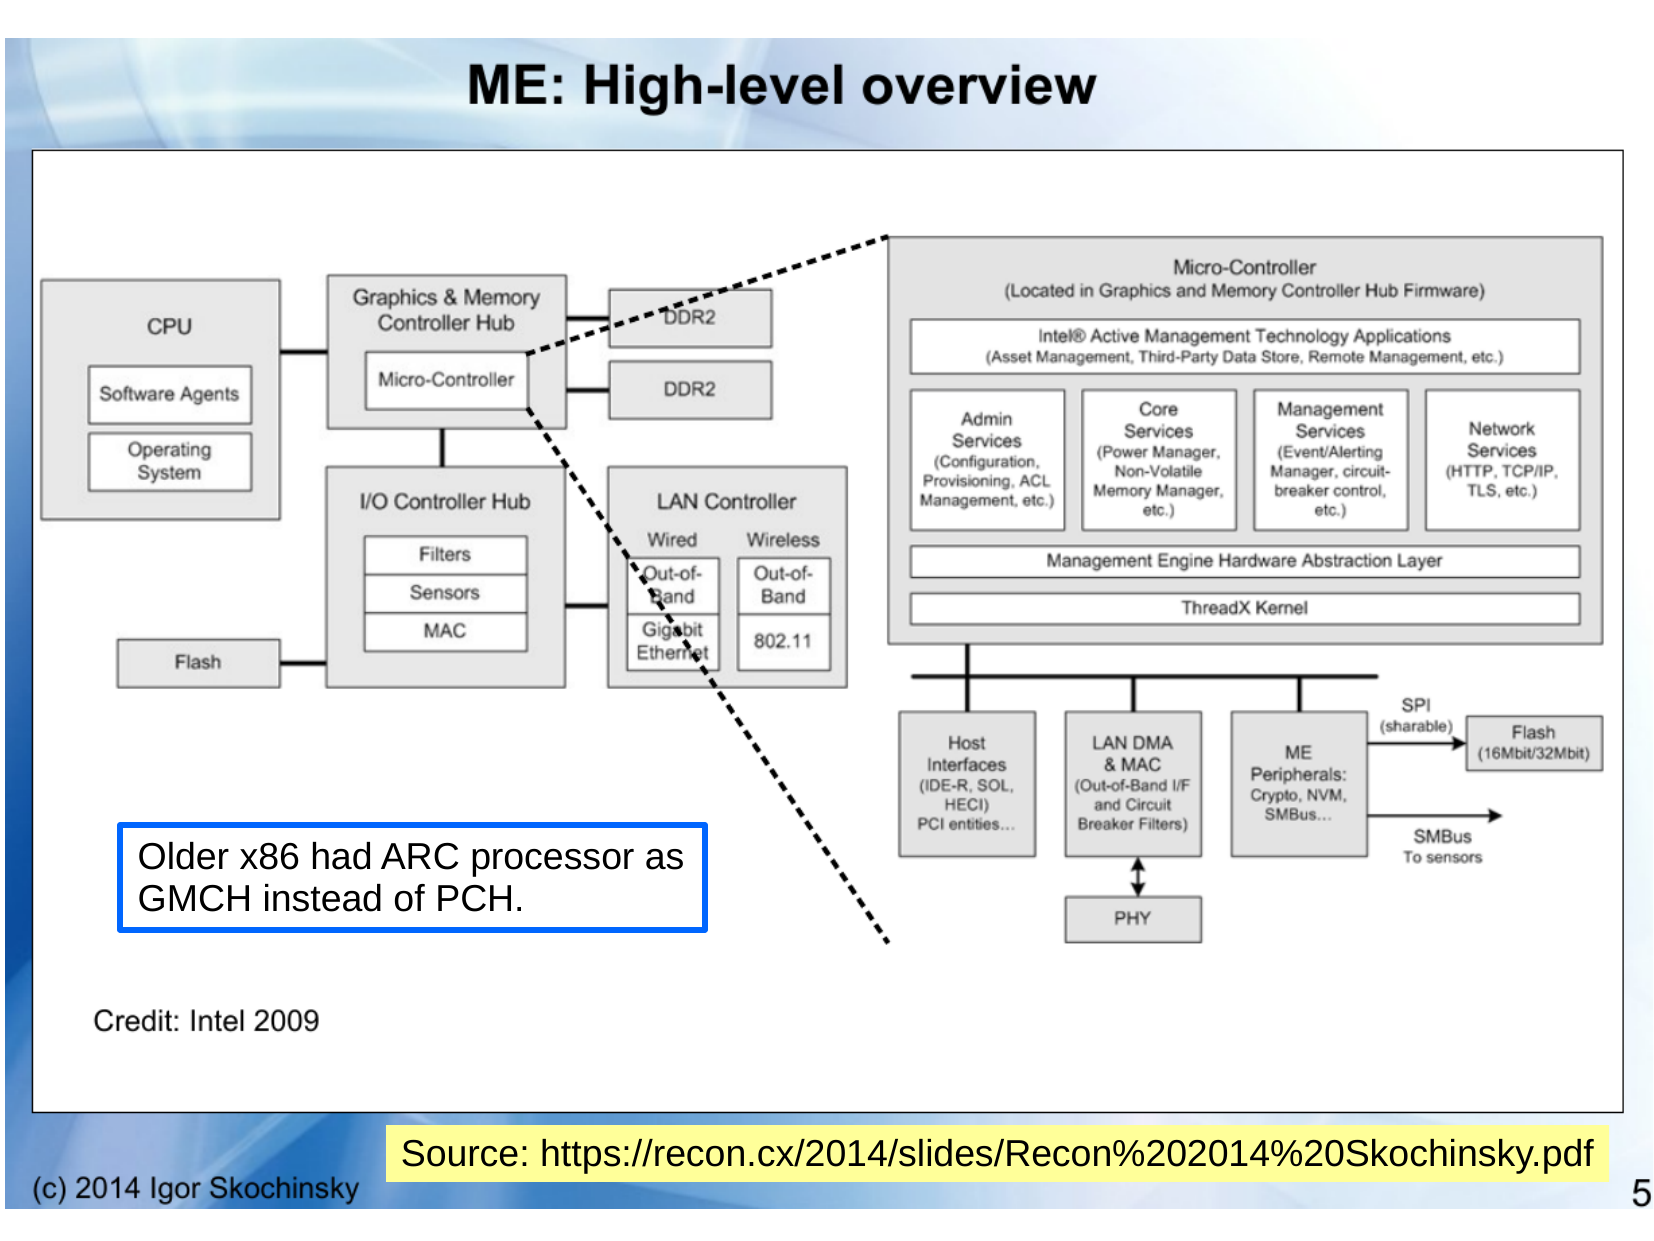

Older x86 had ARC processor as
GMCH instead of PCH.
Source: https://recon.cx/2014/slides/Recon%202014%20Skochinsky.pdf
61